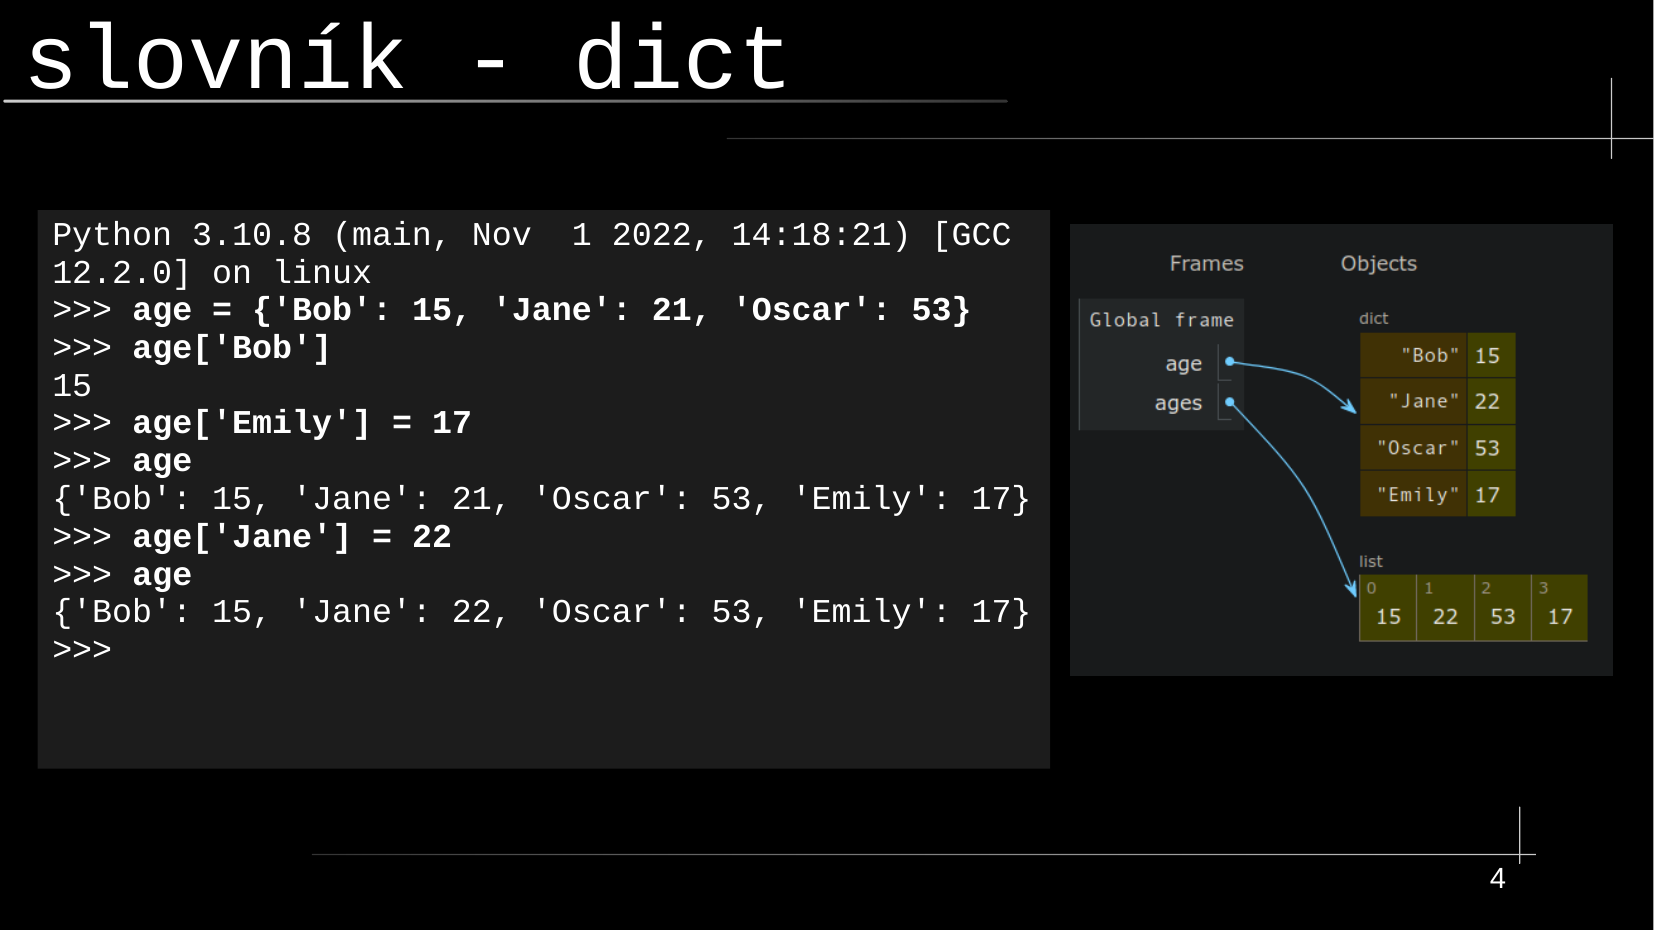

# slovník - dict
Python 3.10.8 (main, Nov 1 2022, 14:18:21) [GCC 12.2.0] on linux
>>> age = {'Bob': 15, 'Jane': 21, 'Oscar': 53}
>>> age['Bob']
15
>>> age['Emily'] = 17
>>> age
{'Bob': 15, 'Jane': 21, 'Oscar': 53, 'Emily': 17}
>>> age['Jane'] = 22
>>> age
{'Bob': 15, 'Jane': 22, 'Oscar': 53, 'Emily': 17}
>>>
4